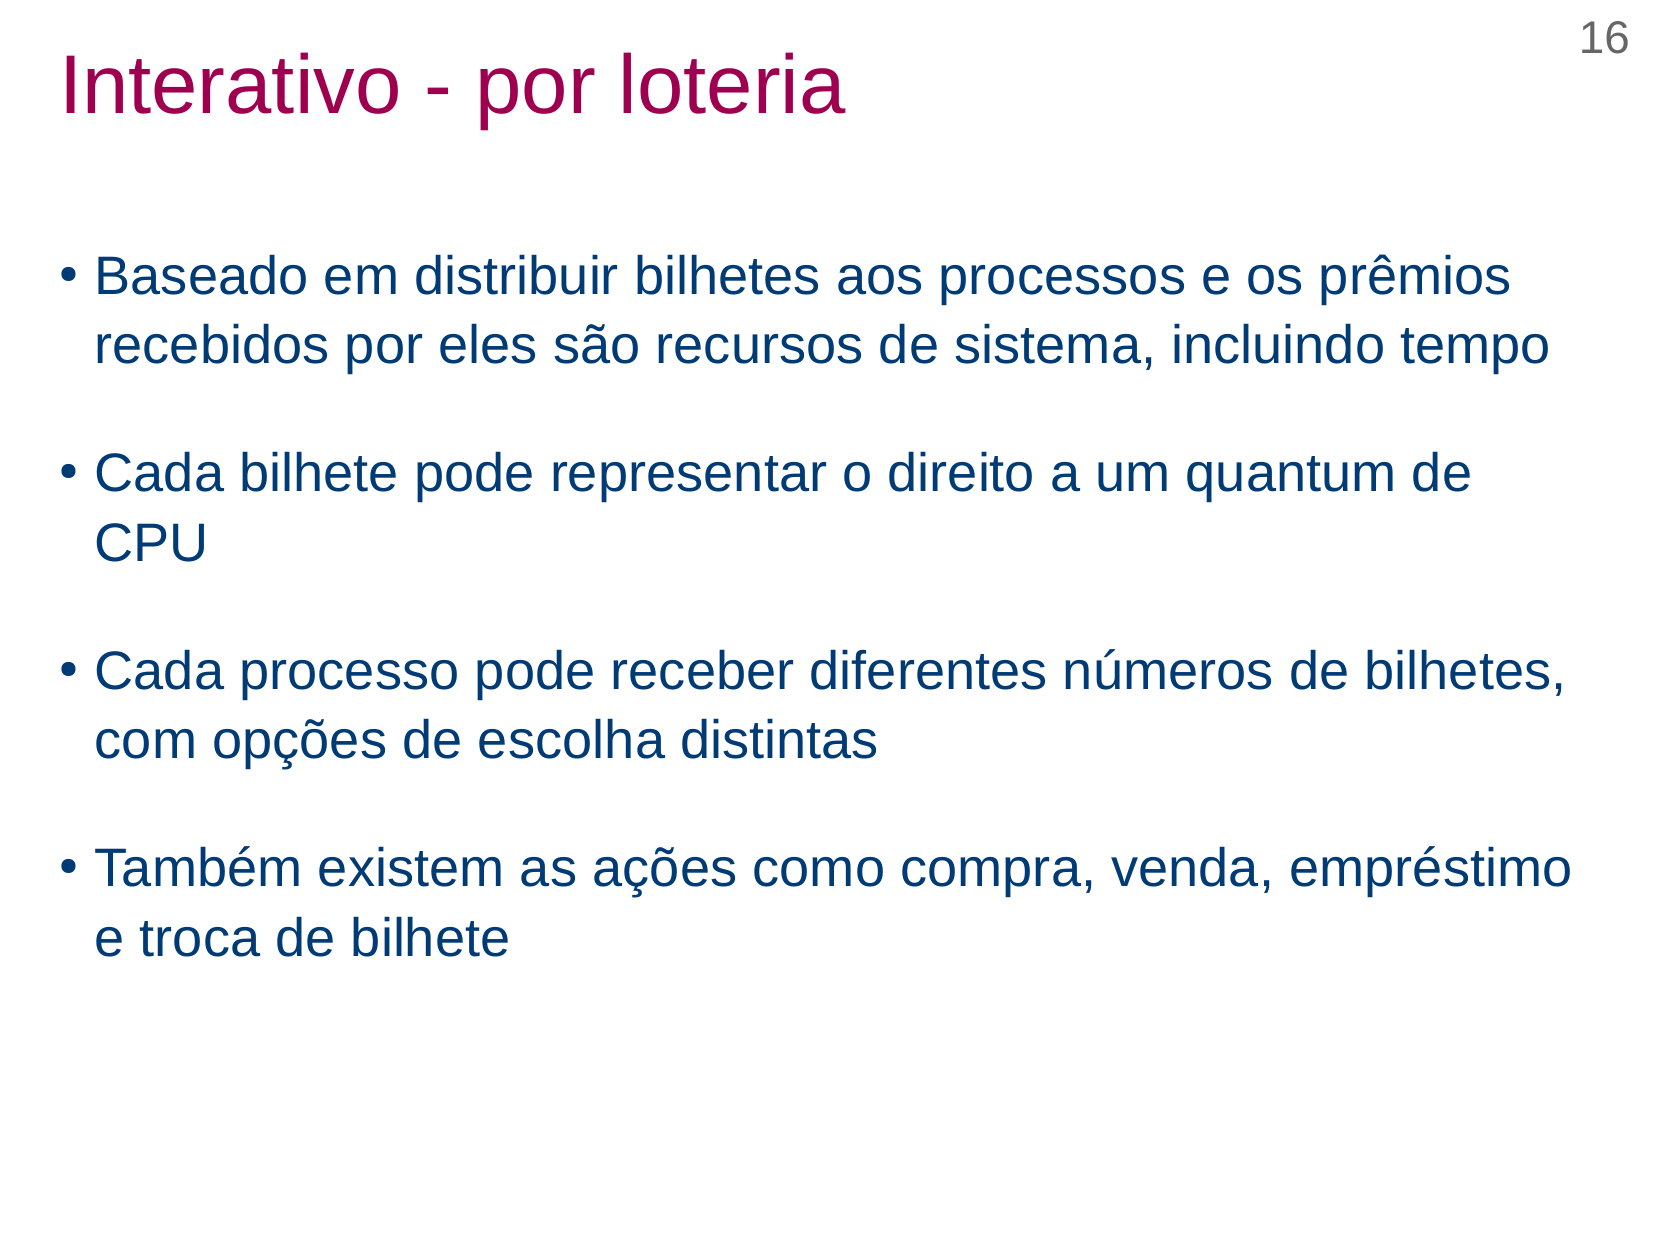

16
# Interativo - por loteria
Baseado em distribuir bilhetes aos processos e os prêmios recebidos por eles são recursos de sistema, incluindo tempo
Cada bilhete pode representar o direito a um quantum de CPU
Cada processo pode receber diferentes números de bilhetes, com opções de escolha distintas
Também existem as ações como compra, venda, empréstimo e troca de bilhete